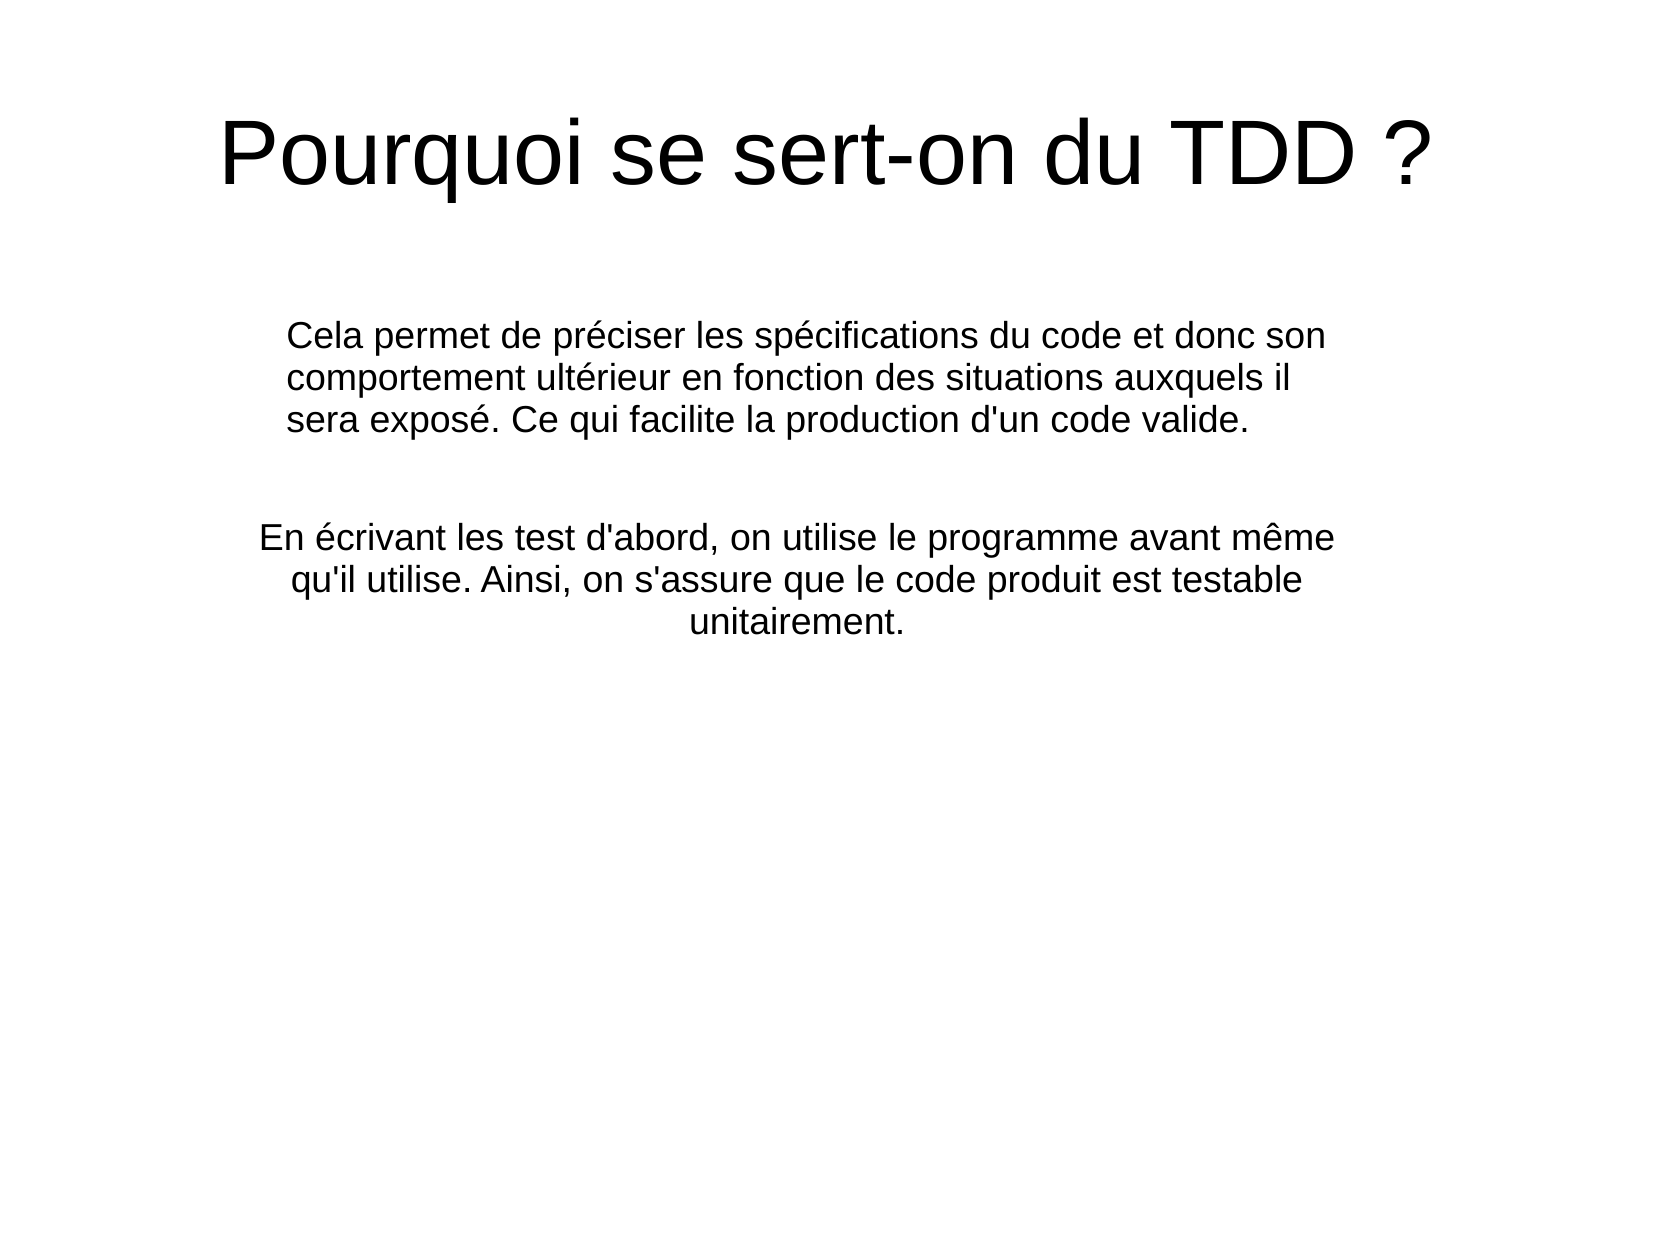

# Pourquoi se sert-on du TDD ?
Cela permet de préciser les spécifications du code et donc son comportement ultérieur en fonction des situations auxquels il sera exposé. Ce qui facilite la production d'un code valide.
En écrivant les test d'abord, on utilise le programme avant même qu'il utilise. Ainsi, on s'assure que le code produit est testable unitairement.